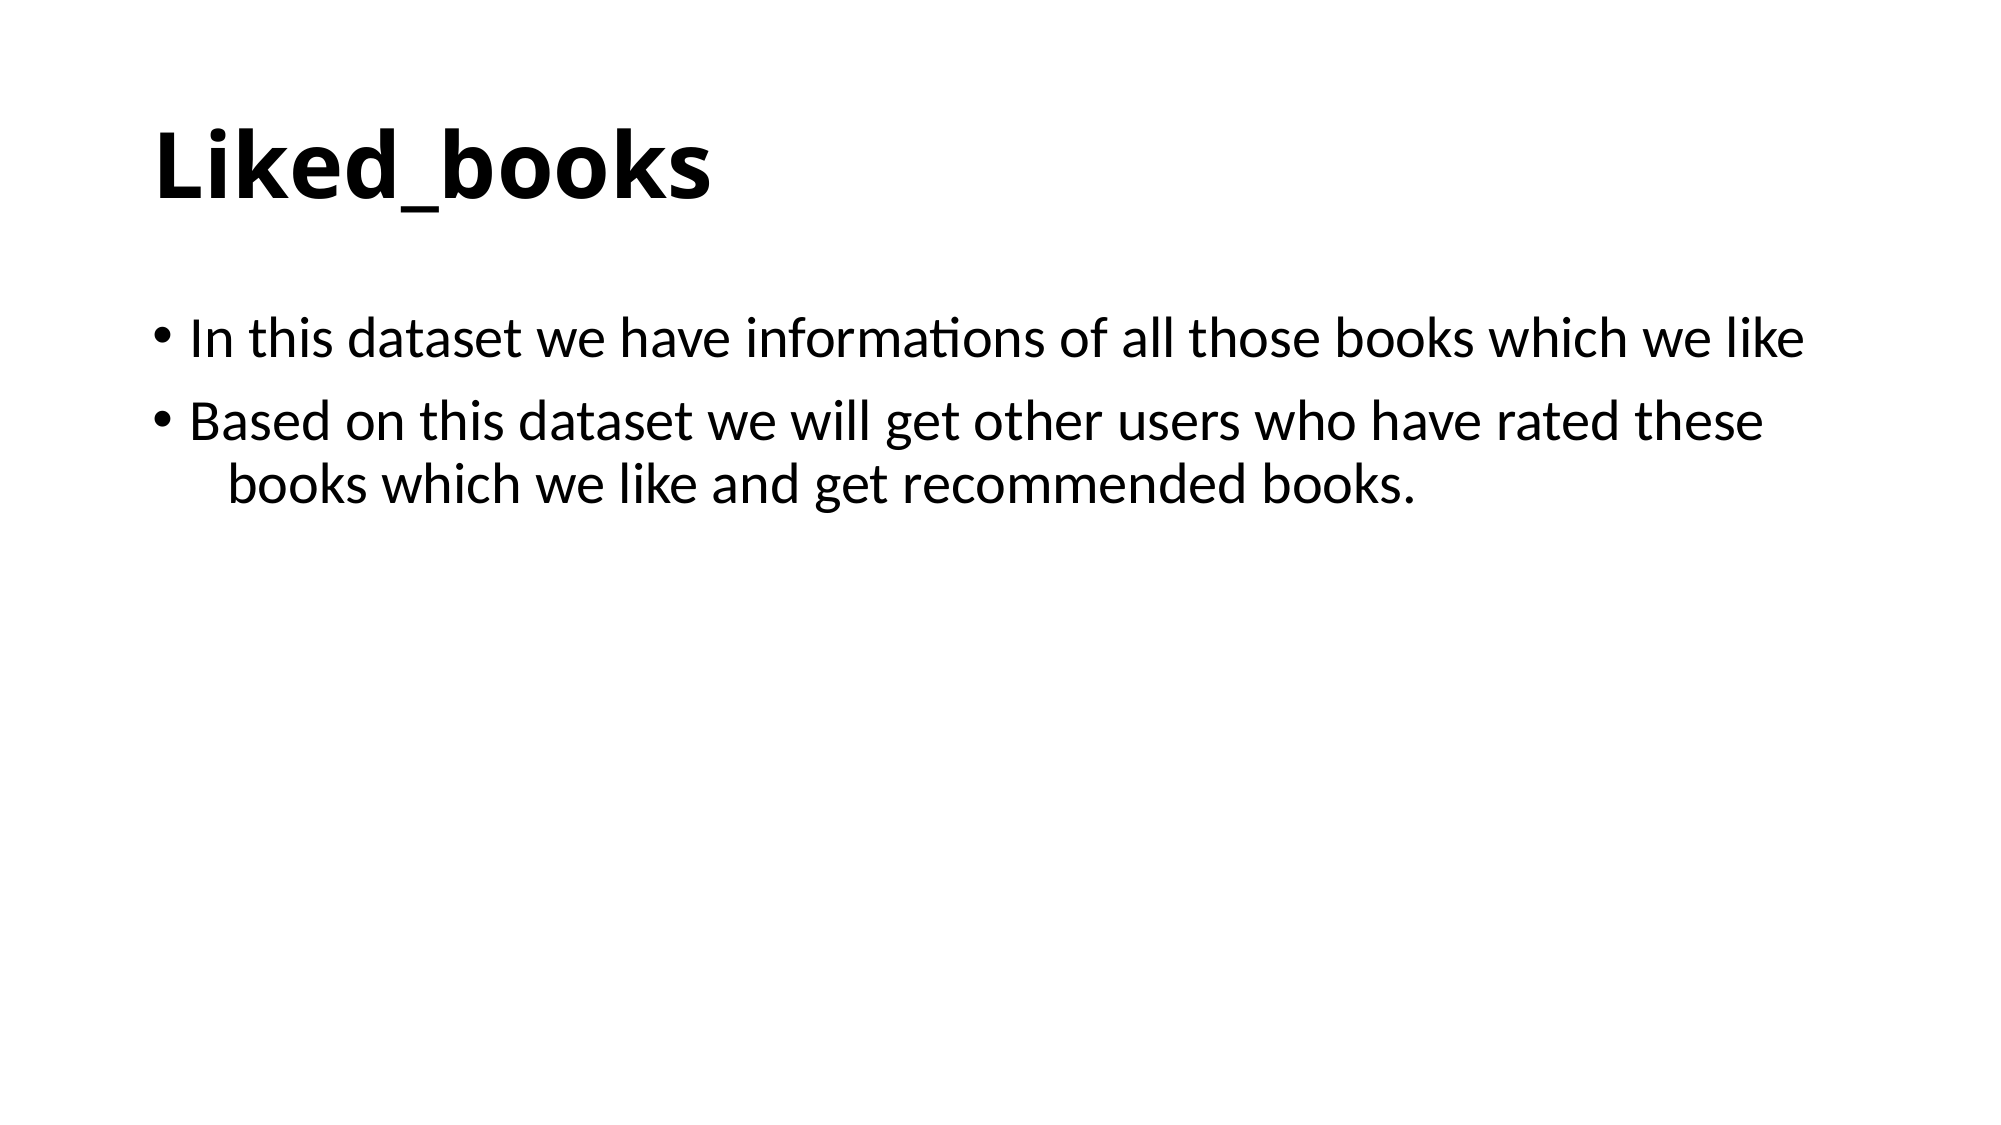

# Liked_books
In this dataset we have informations of all those books which we like
Based on this dataset we will get other users who have rated these books which we like and get recommended books.